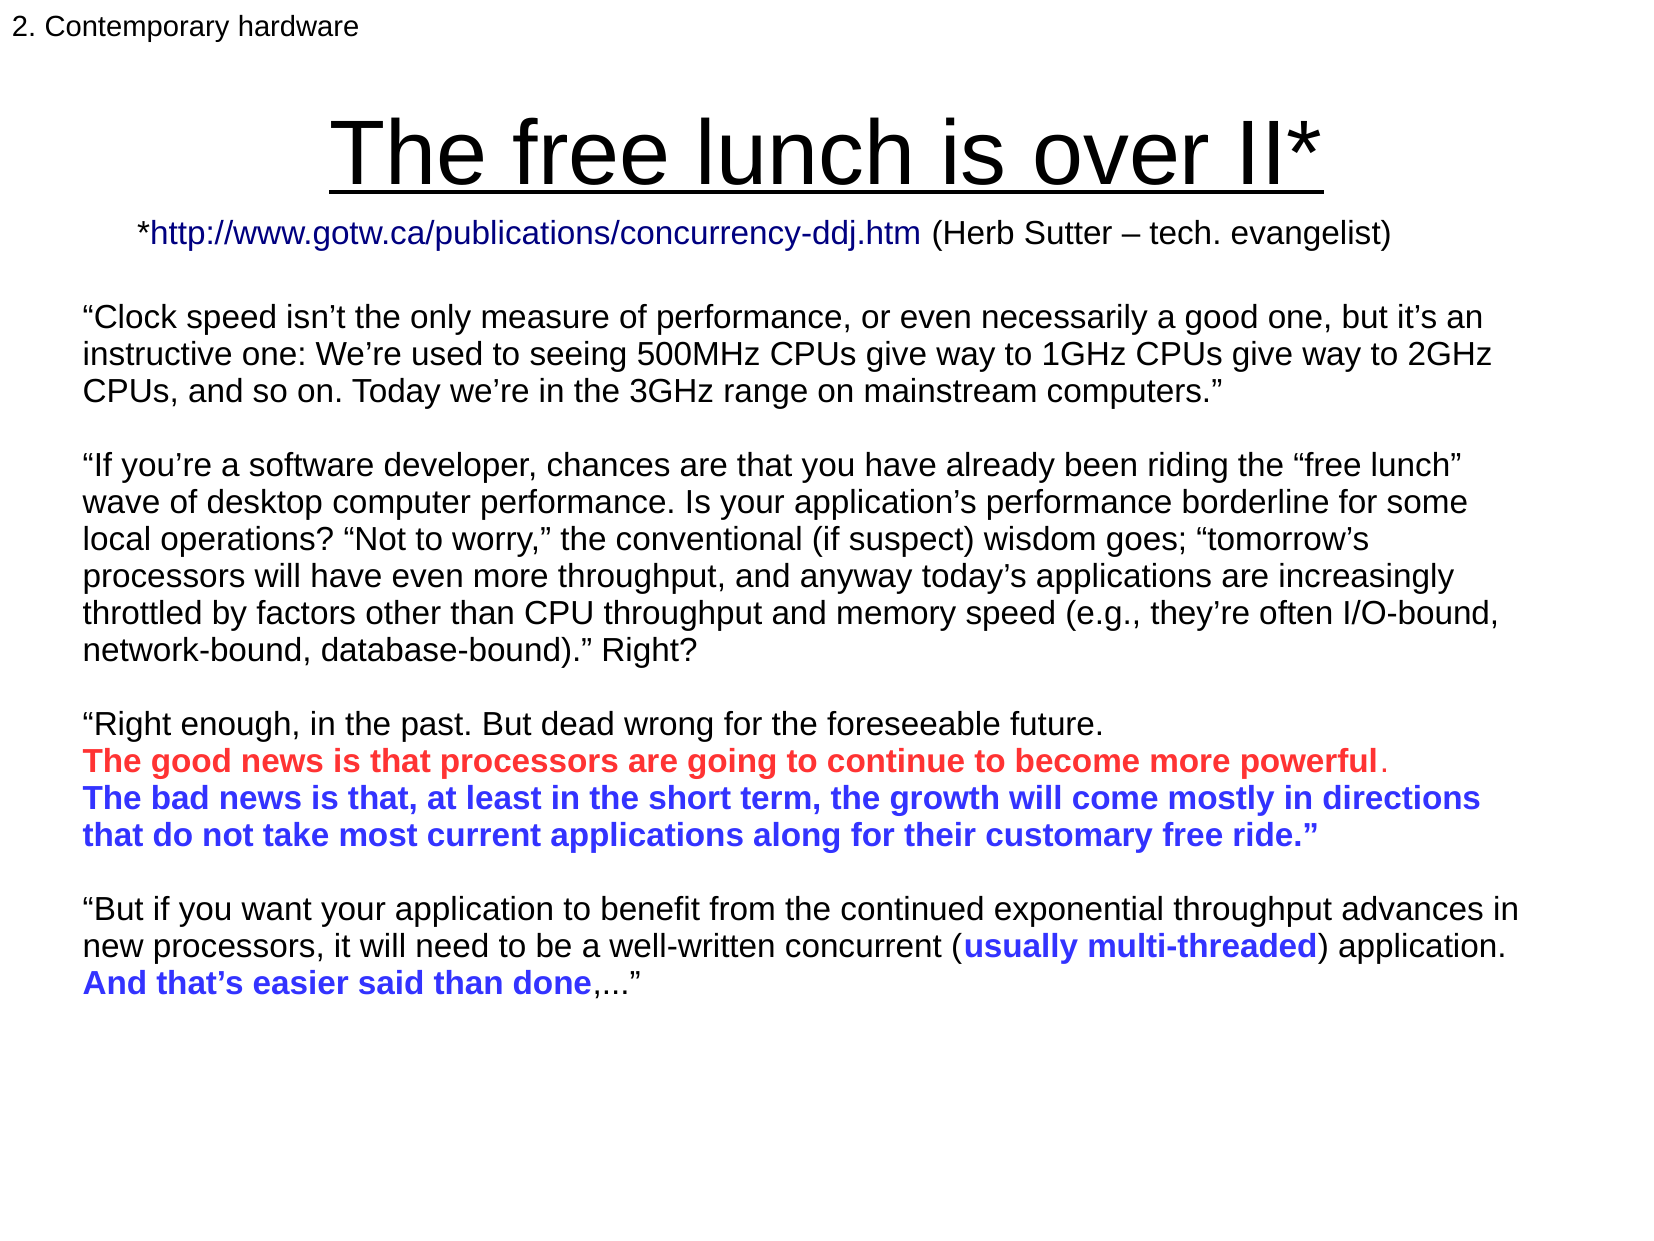

2. Contemporary hardware
# The free lunch is over II*
*http://www.gotw.ca/publications/concurrency-ddj.htm (Herb Sutter – tech. evangelist)
“Clock speed isn’t the only measure of performance, or even necessarily a good one, but it’s an instructive one: We’re used to seeing 500MHz CPUs give way to 1GHz CPUs give way to 2GHz CPUs, and so on. Today we’re in the 3GHz range on mainstream computers.”
“If you’re a software developer, chances are that you have already been riding the “free lunch” wave of desktop computer performance. Is your application’s performance borderline for some local operations? “Not to worry,” the conventional (if suspect) wisdom goes; “tomorrow’s processors will have even more throughput, and anyway today’s applications are increasingly throttled by factors other than CPU throughput and memory speed (e.g., they’re often I/O-bound, network-bound, database-bound).” Right?
“Right enough, in the past. But dead wrong for the foreseeable future.
The good news is that processors are going to continue to become more powerful.
The bad news is that, at least in the short term, the growth will come mostly in directions that do not take most current applications along for their customary free ride.”
“But if you want your application to benefit from the continued exponential throughput advances in new processors, it will need to be a well-written concurrent (usually multi-threaded) application. And that’s easier said than done,...”